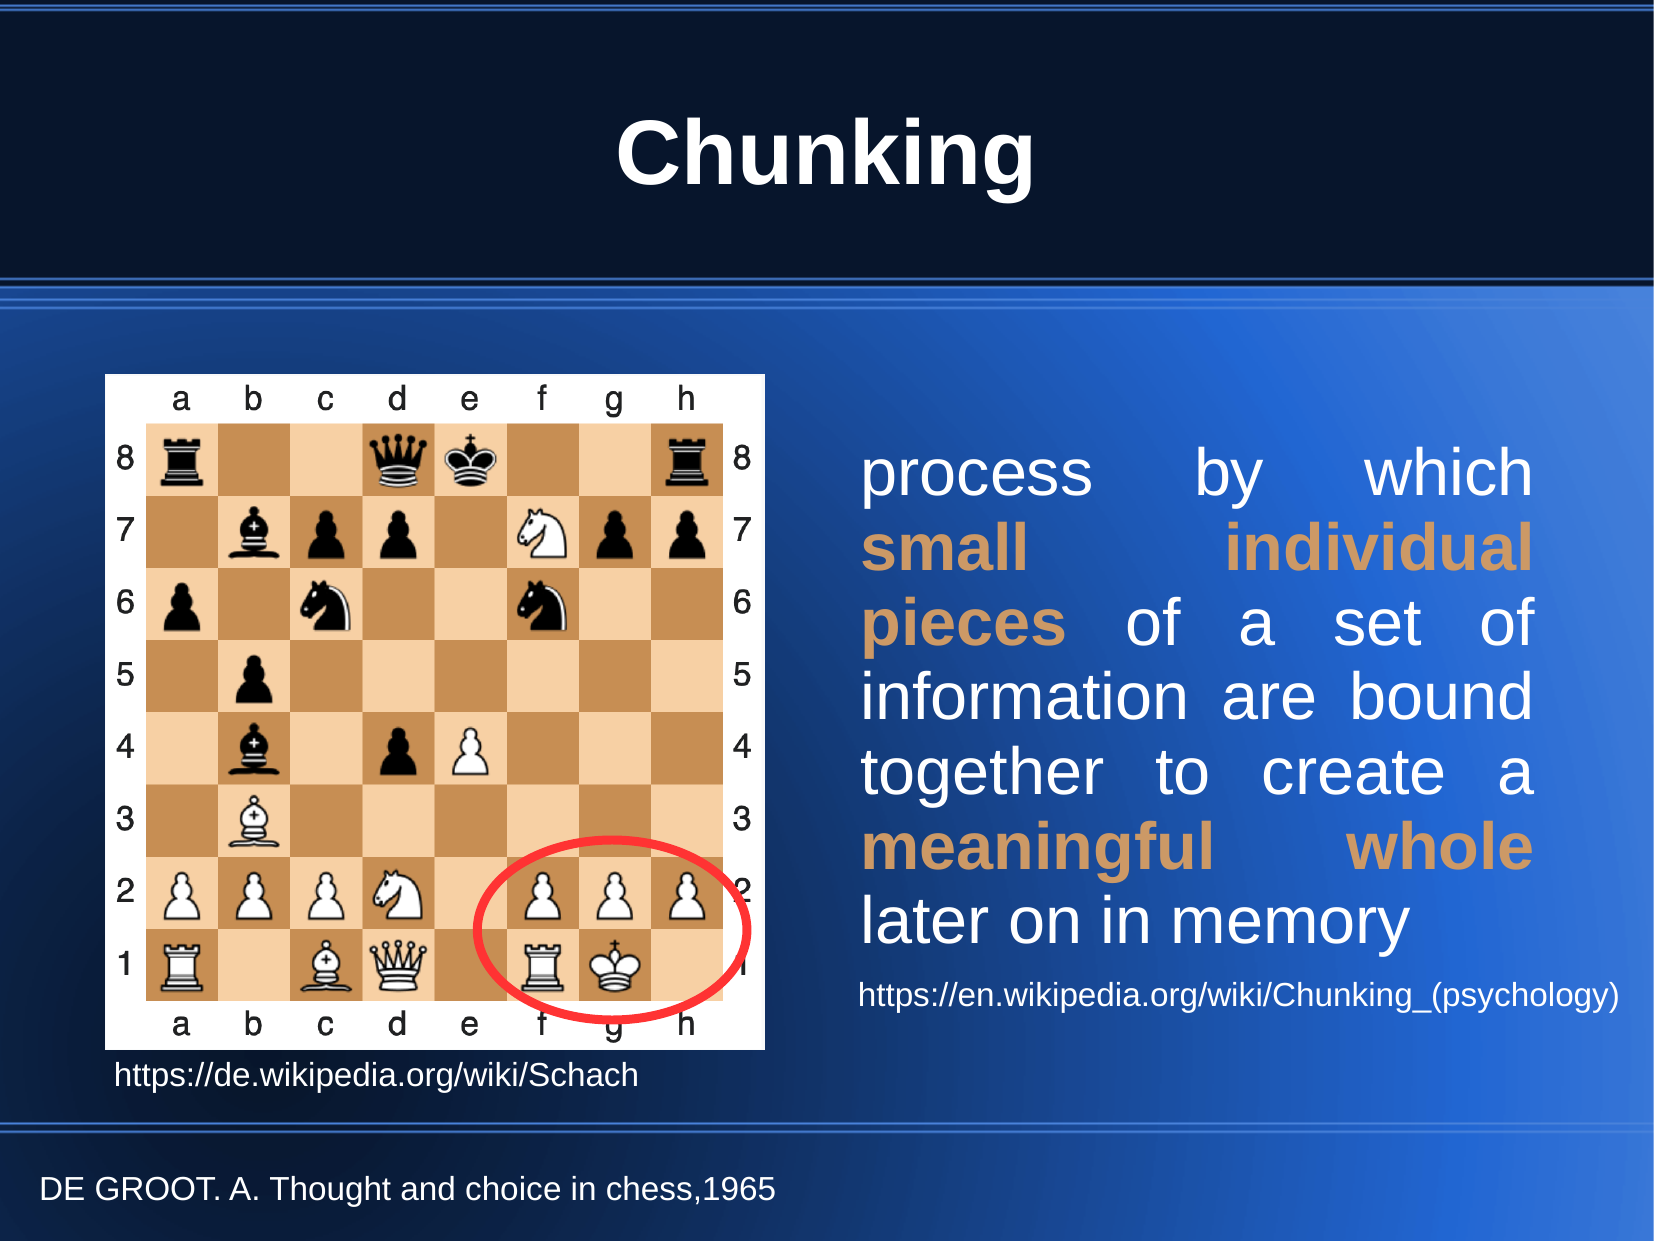

# Chunking
process by which small individual pieces of a set of information are bound together to create a meaningful whole later on in memory
https://en.wikipedia.org/wiki/Chunking_(psychology)
https://de.wikipedia.org/wiki/Schach
DE GROOT. A. Thought and choice in chess,1965